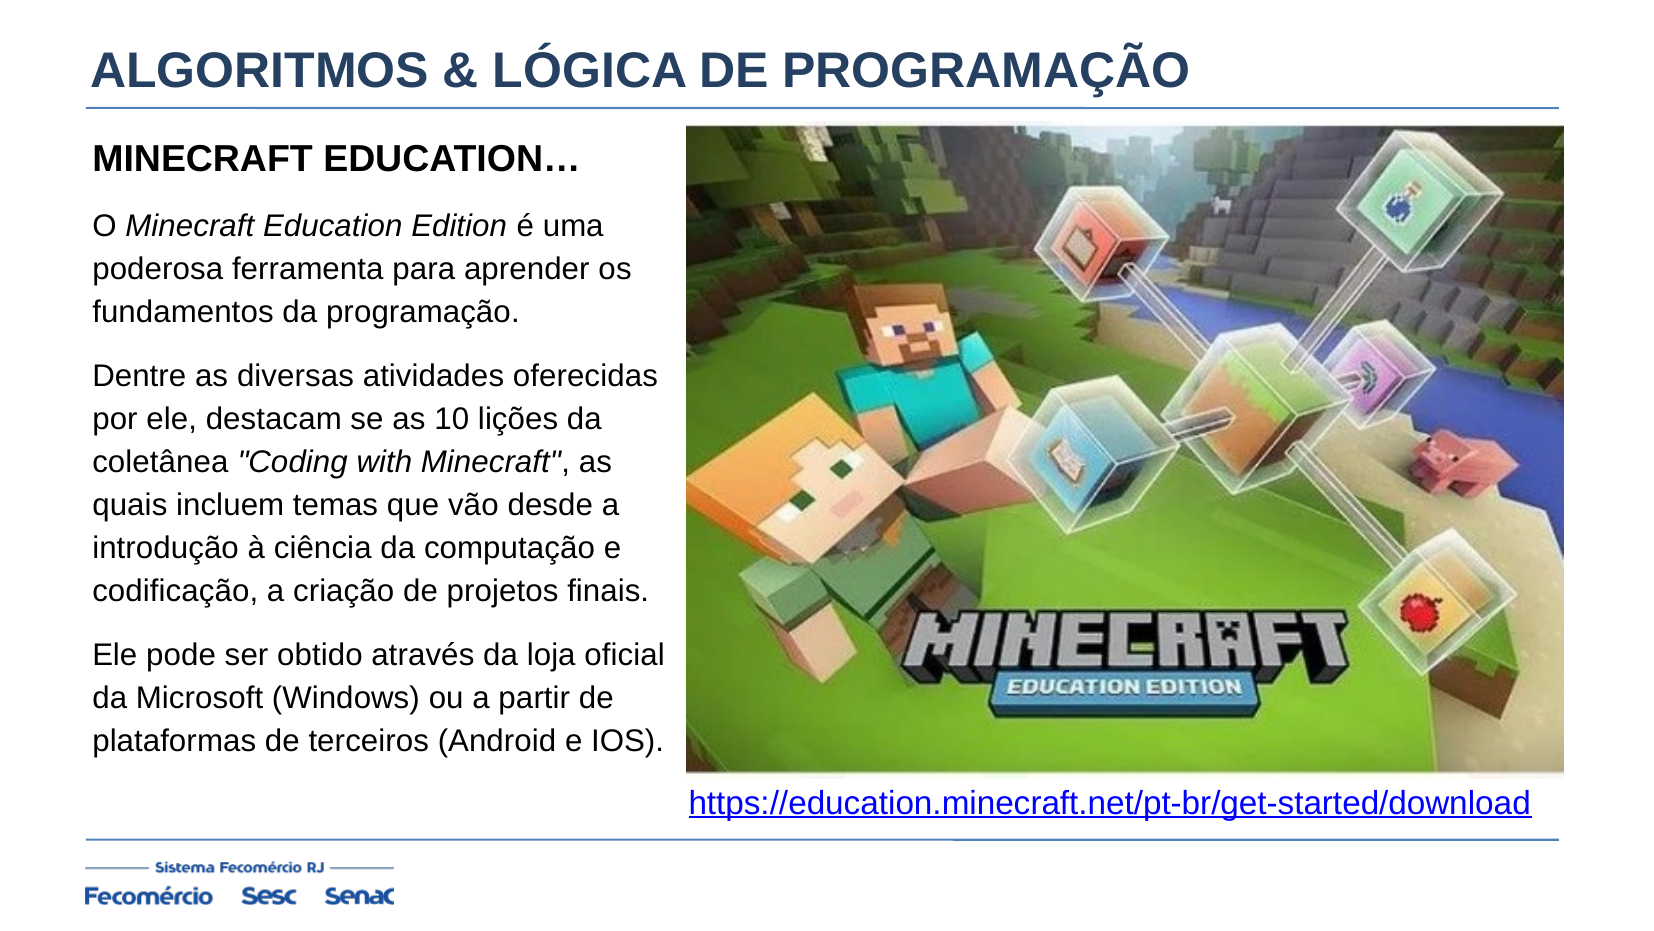

ALGORITMOS & LÓGICA DE PROGRAMAÇÃO
MINECRAFT EDUCATION…
O Minecraft Education Edition é uma poderosa ferramenta para aprender os fundamentos da programação.
Dentre as diversas atividades oferecidas por ele, destacam se as 10 lições da coletânea "Coding with Minecraft", as quais incluem temas que vão desde a introdução à ciência da computação e codificação, a criação de projetos finais.
Ele pode ser obtido através da loja oficial da Microsoft (Windows) ou a partir de plataformas de terceiros (Android e IOS).
https://education.minecraft.net/pt-br/get-started/download